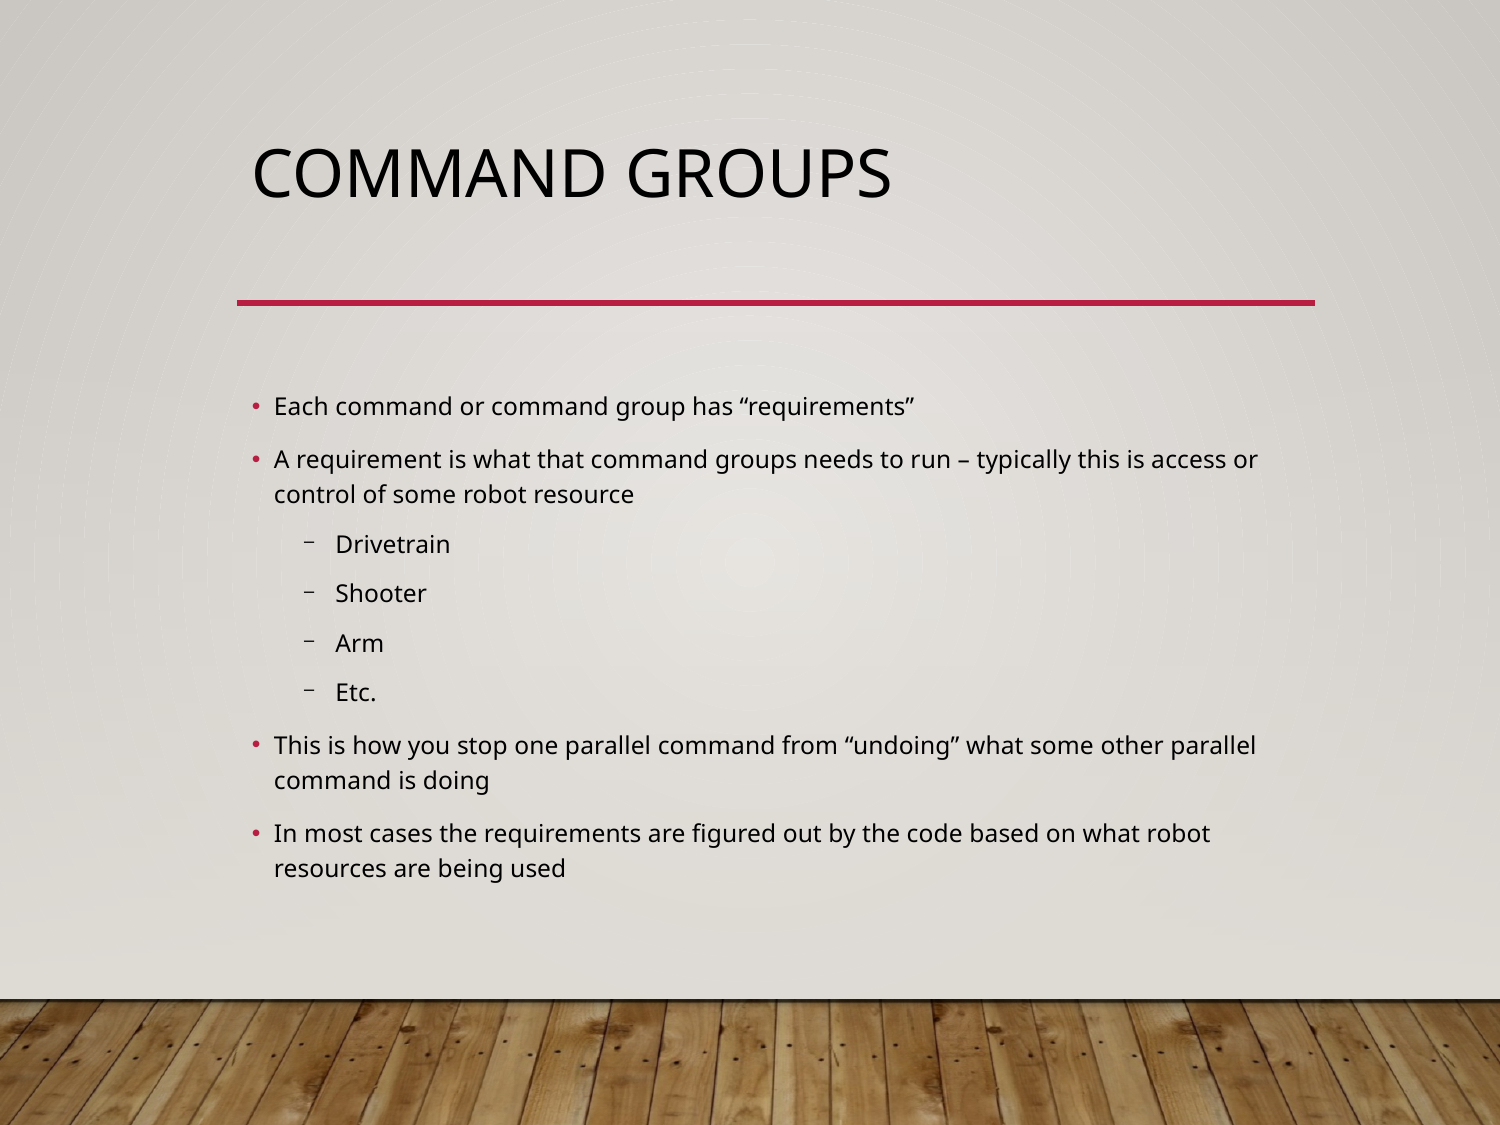

# Command Groups
Each command or command group has “requirements”
A requirement is what that command groups needs to run – typically this is access or control of some robot resource
Drivetrain
Shooter
Arm
Etc.
This is how you stop one parallel command from “undoing” what some other parallel command is doing
In most cases the requirements are figured out by the code based on what robot resources are being used